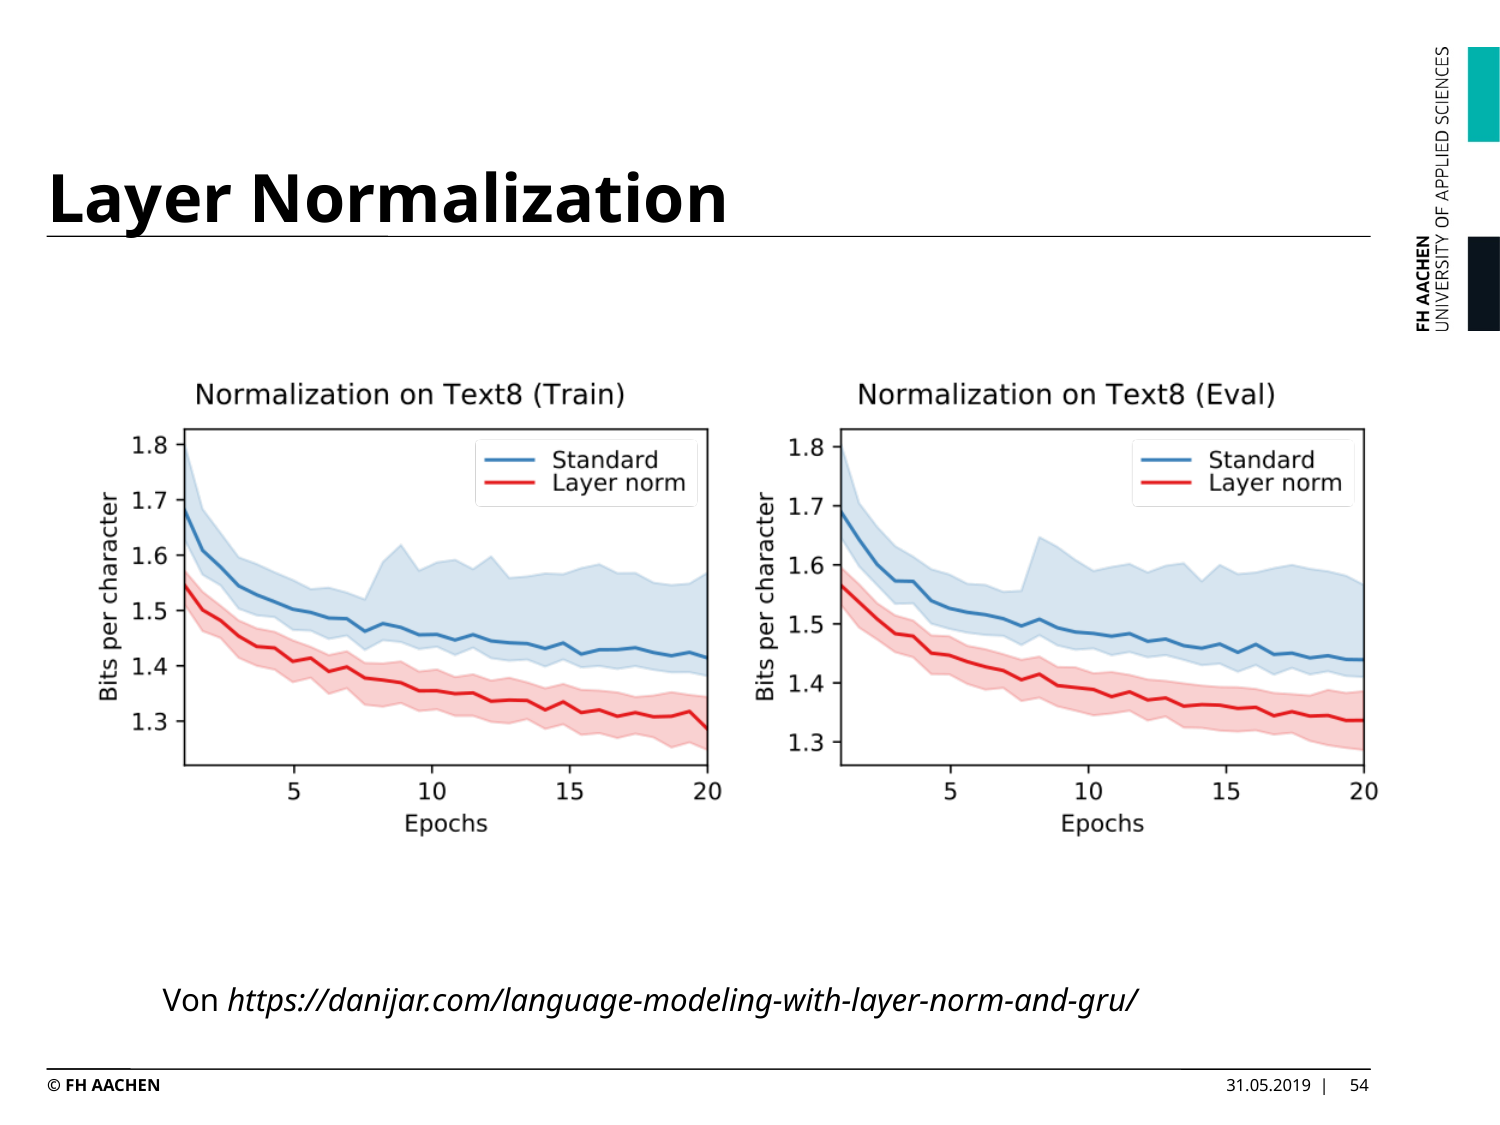

# Layer Normalization
 Von https://danijar.com/language-modeling-with-layer-norm-and-gru/
31.05.2019
54